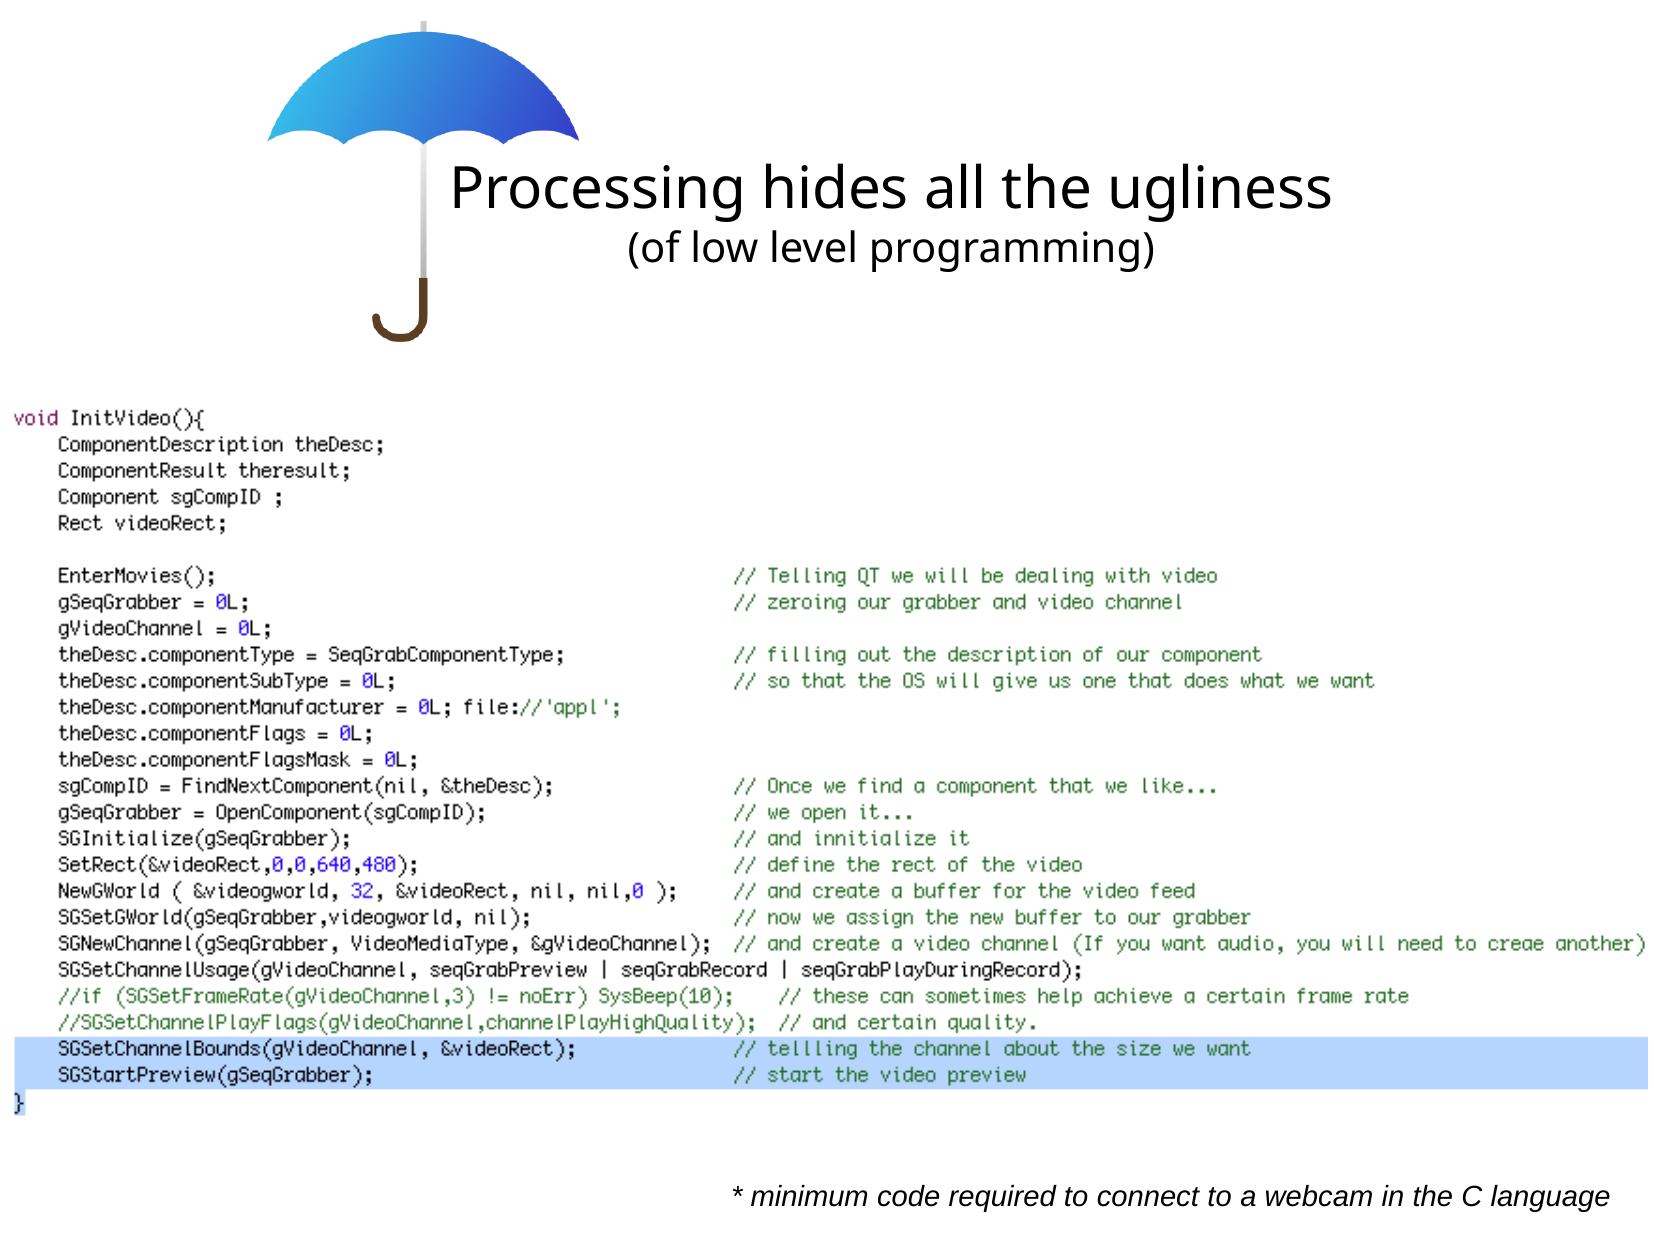

# Processing hides all the ugliness (of low level programming)
* minimum code required to connect to a webcam in the C language